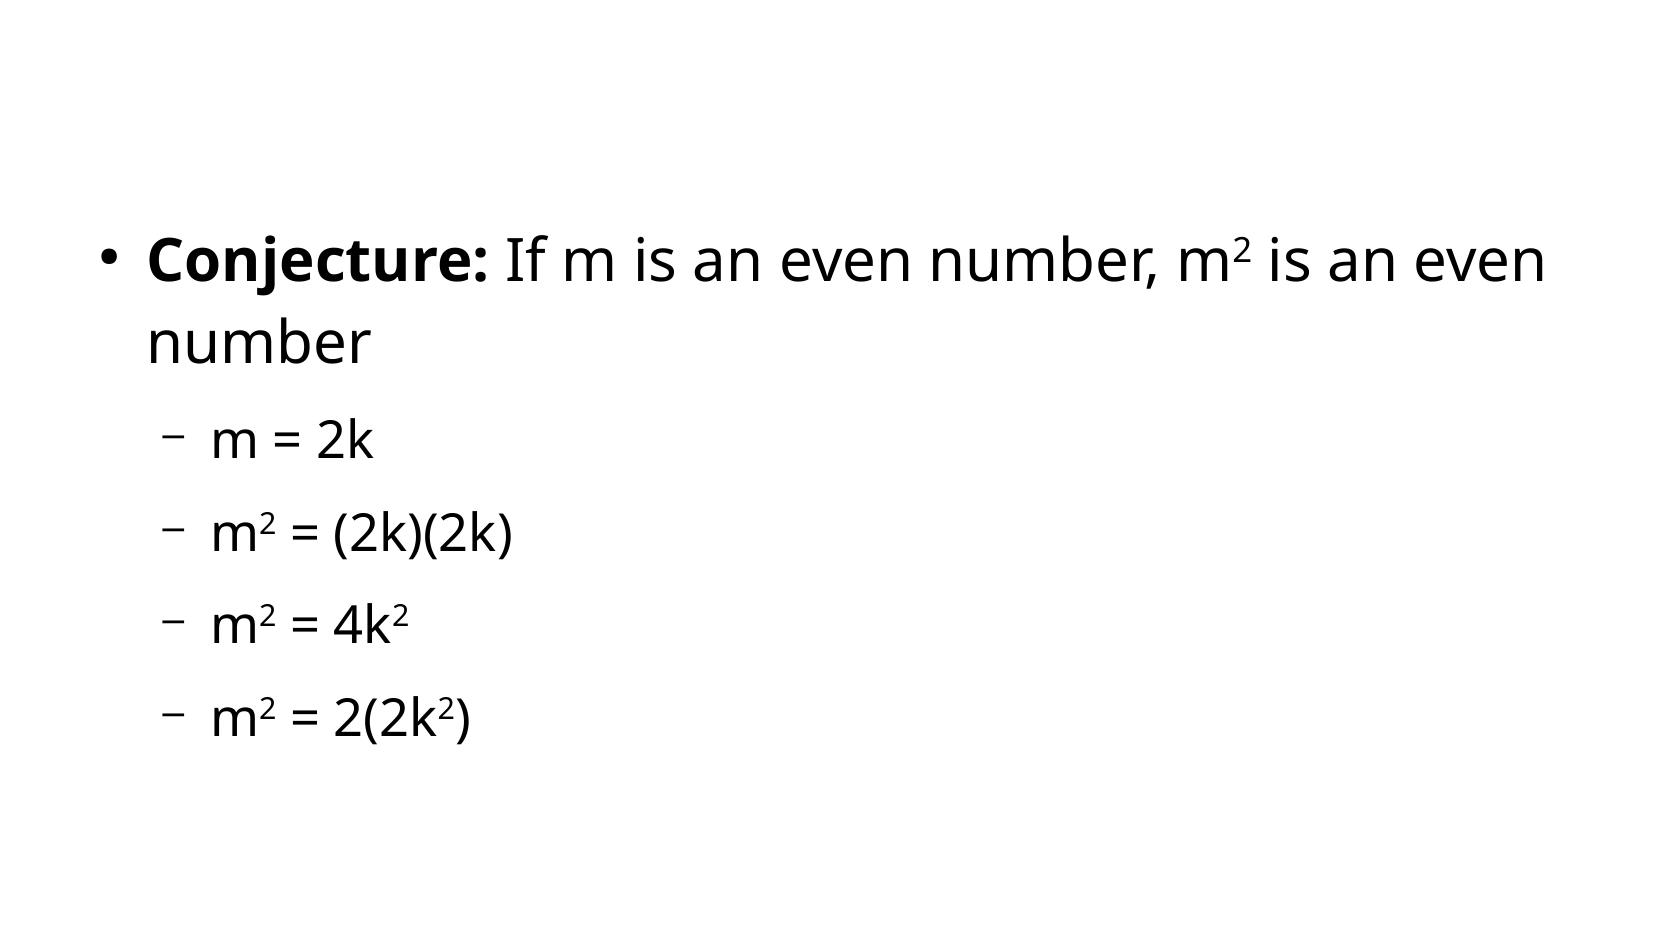

#
Conjecture: If m is an even number, m2 is an even number
m = 2k
m2 = (2k)(2k)
m2 = 4k2
m2 = 2(2k2)